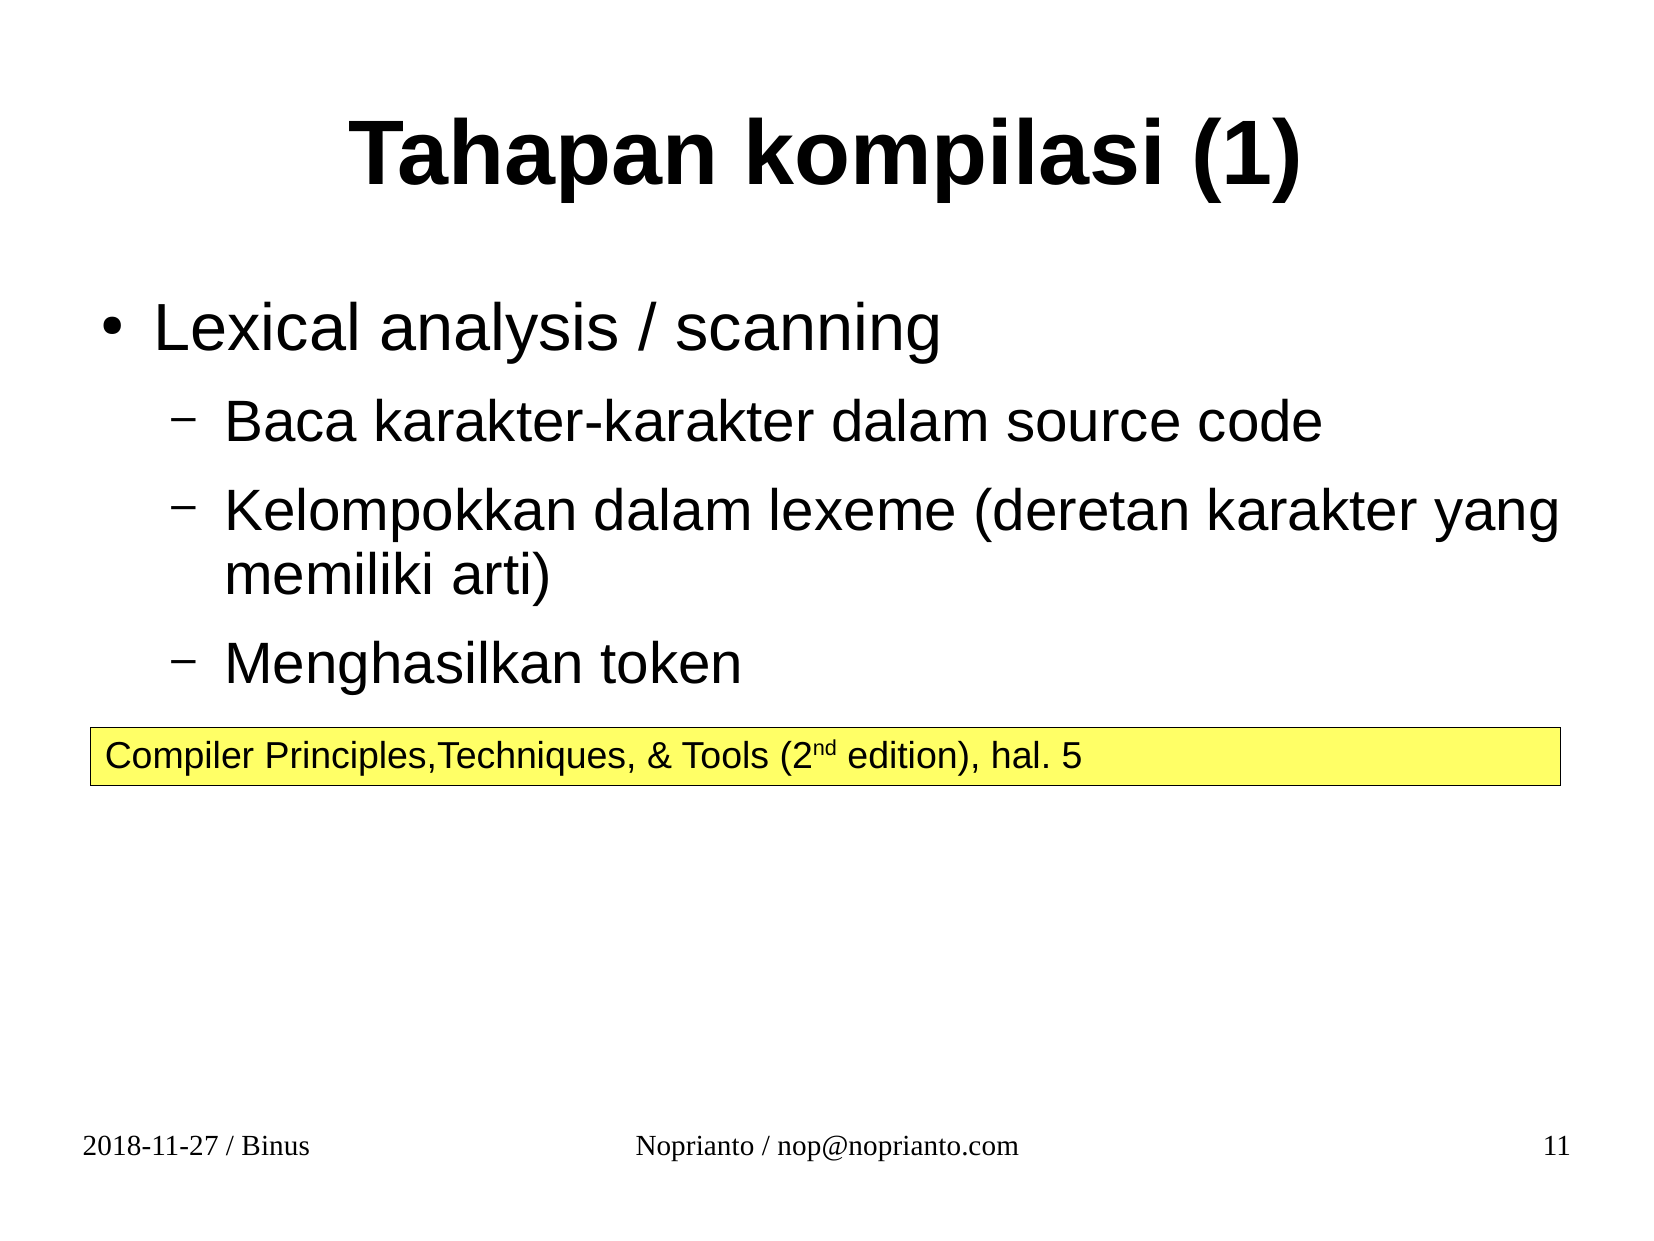

# Tahapan kompilasi (1)
Lexical analysis / scanning
Baca karakter-karakter dalam source code
Kelompokkan dalam lexeme (deretan karakter yang memiliki arti)
Menghasilkan token
Compiler Principles,Techniques, & Tools (2nd edition), hal. 5
2018-11-27 / Binus
Noprianto / nop@noprianto.com
11